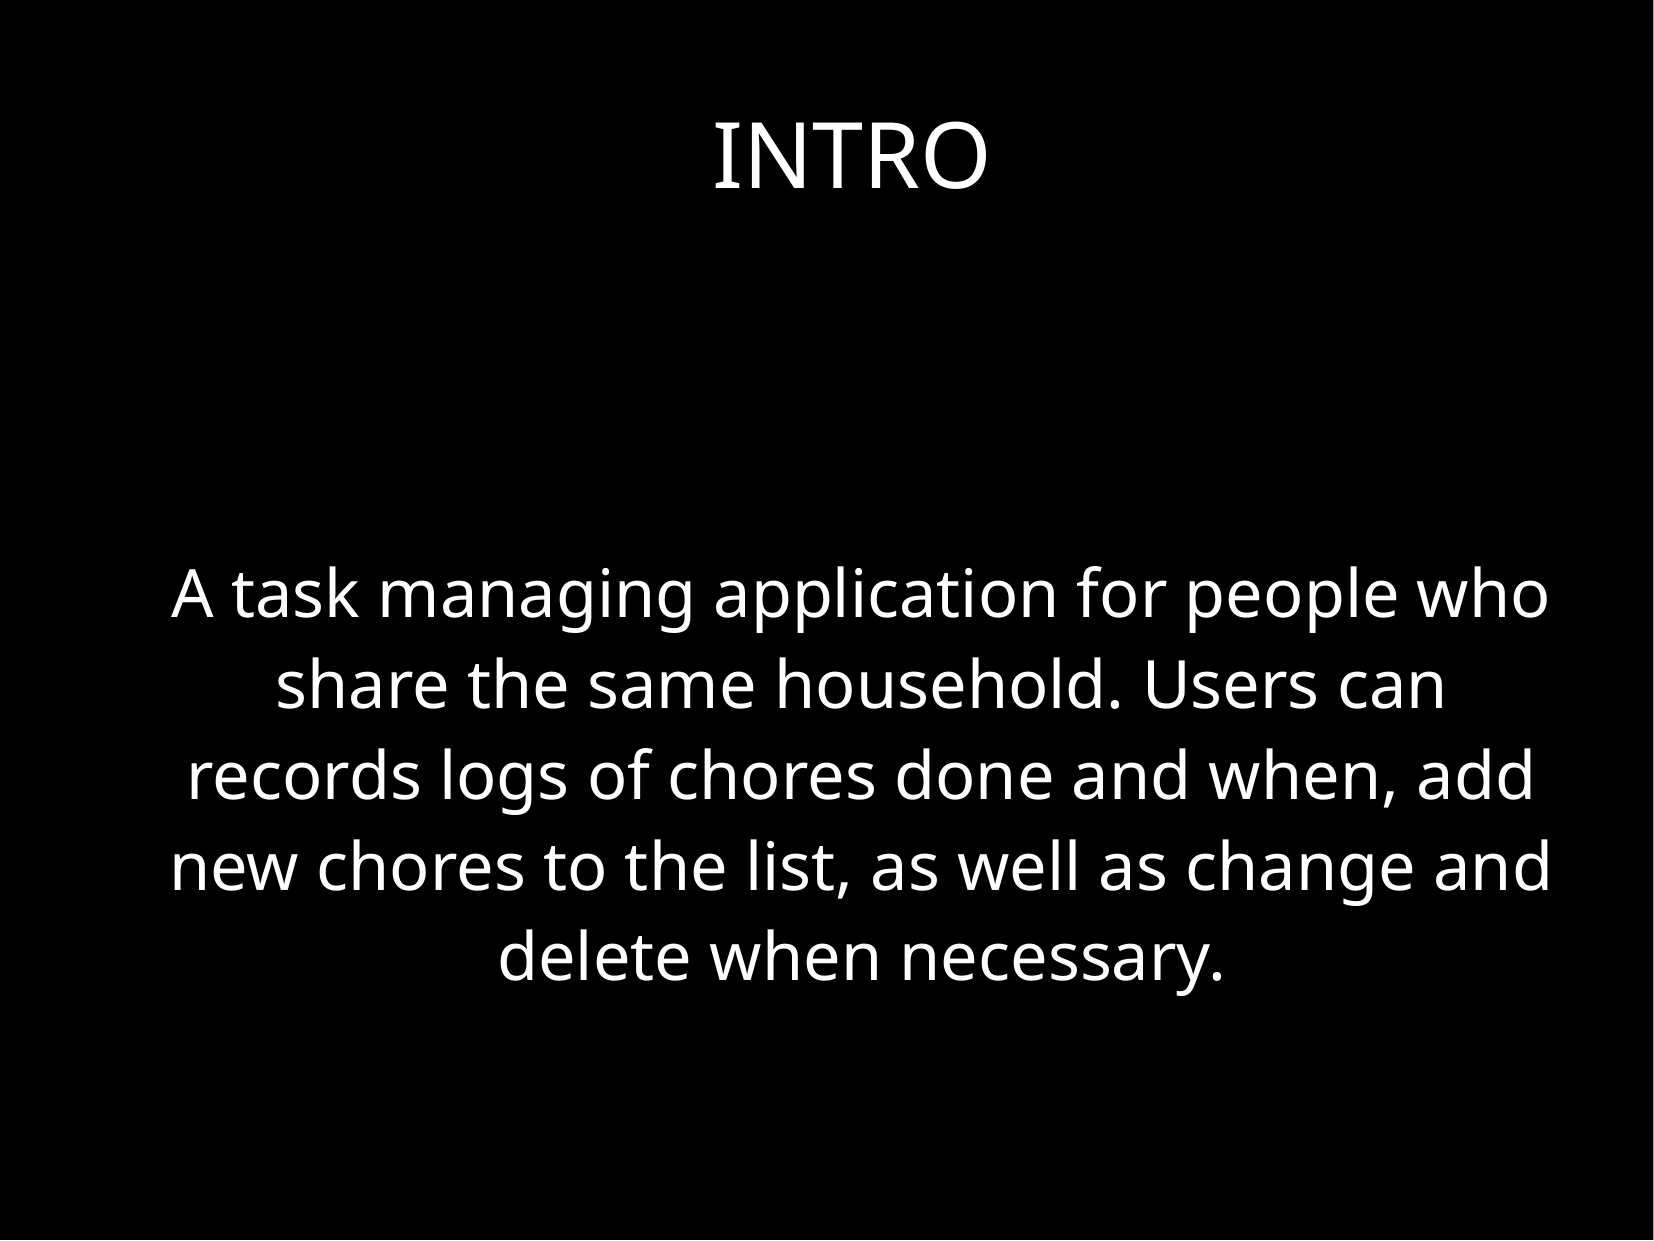

# INTRO
A task managing application for people who share the same household. Users can records logs of chores done and when, add new chores to the list, as well as change and delete when necessary.